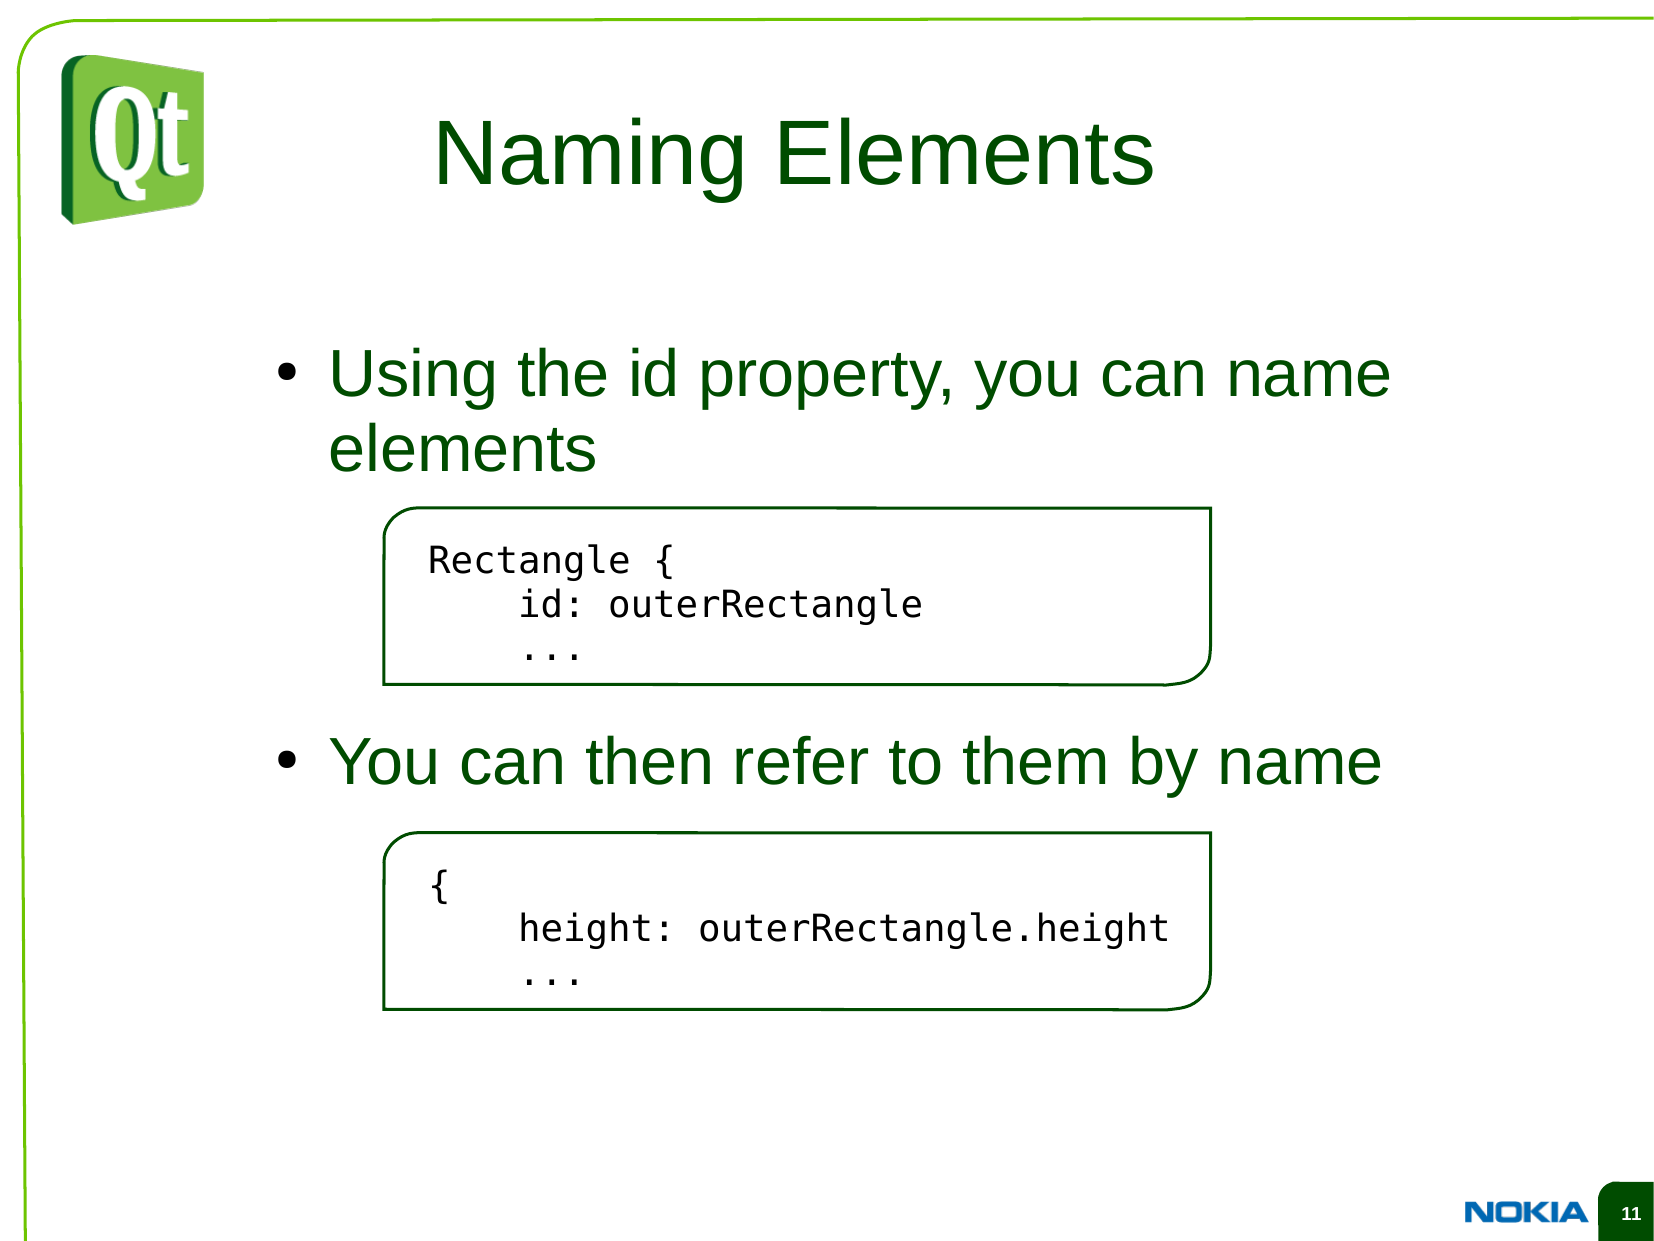

# Naming Elements
Using the id property, you can name elements
You can then refer to them by name
Rectangle {
 id: outerRectangle
 ...
{
 height: outerRectangle.height
 ...